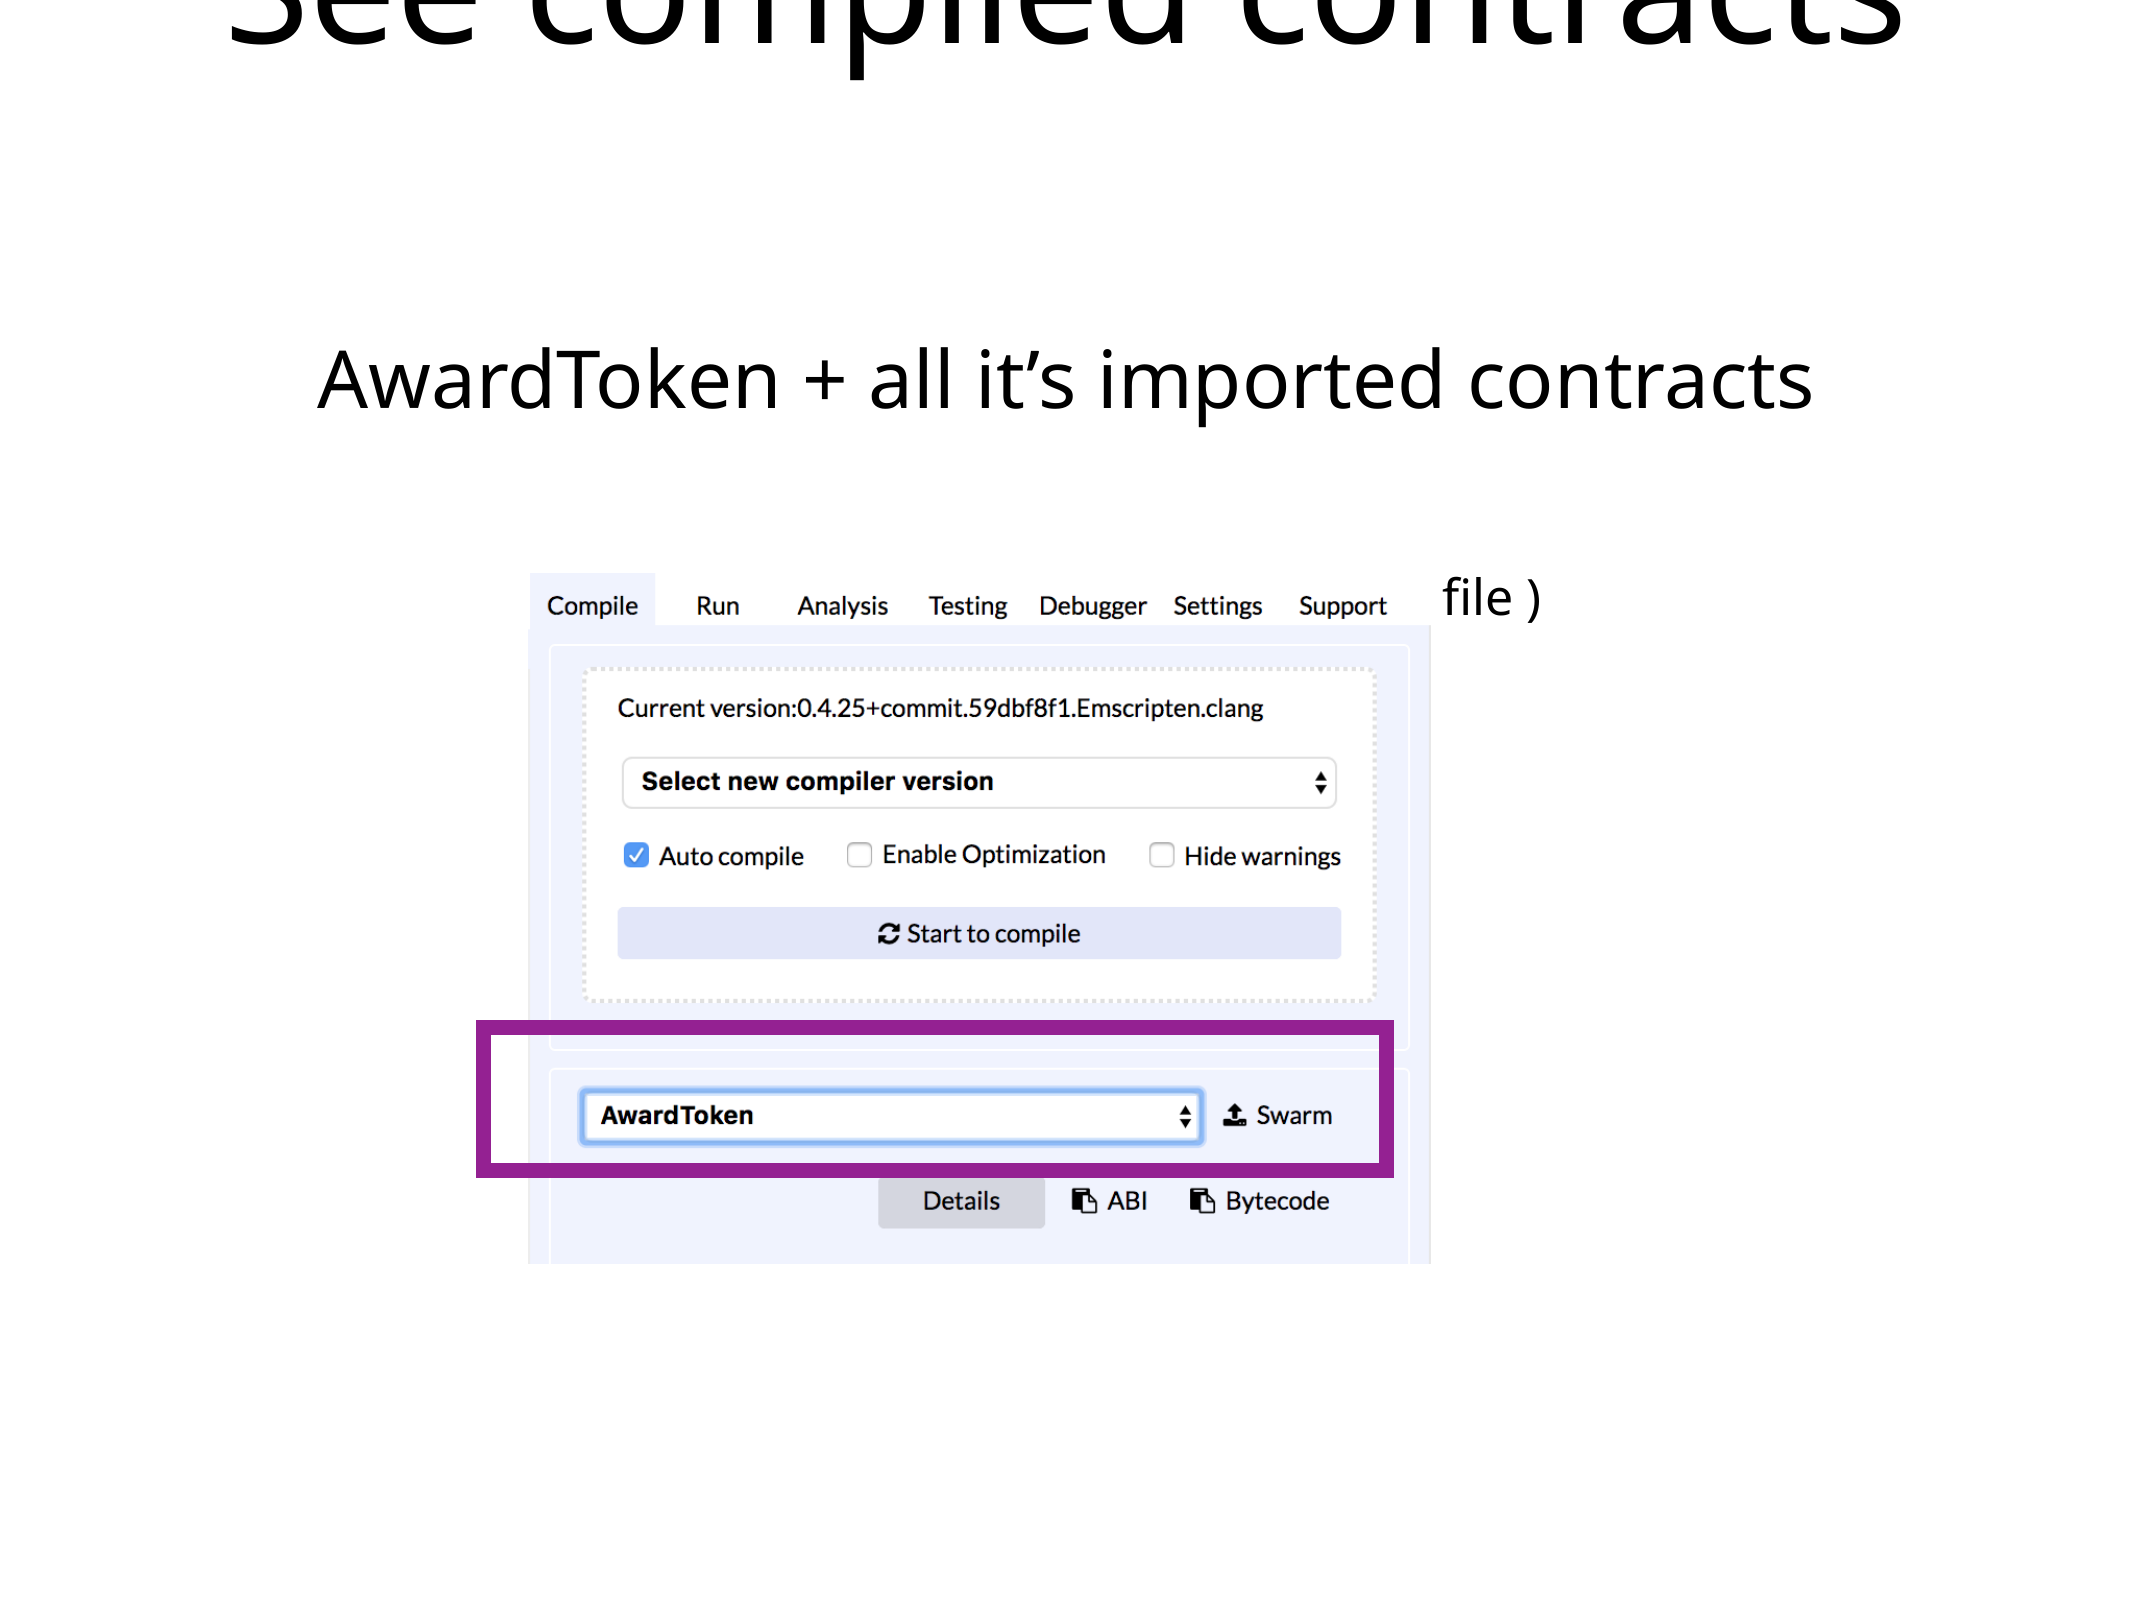

# See compiled contracts
AwardToken + all it’s imported contracts
( when dependencies.js is the active file )